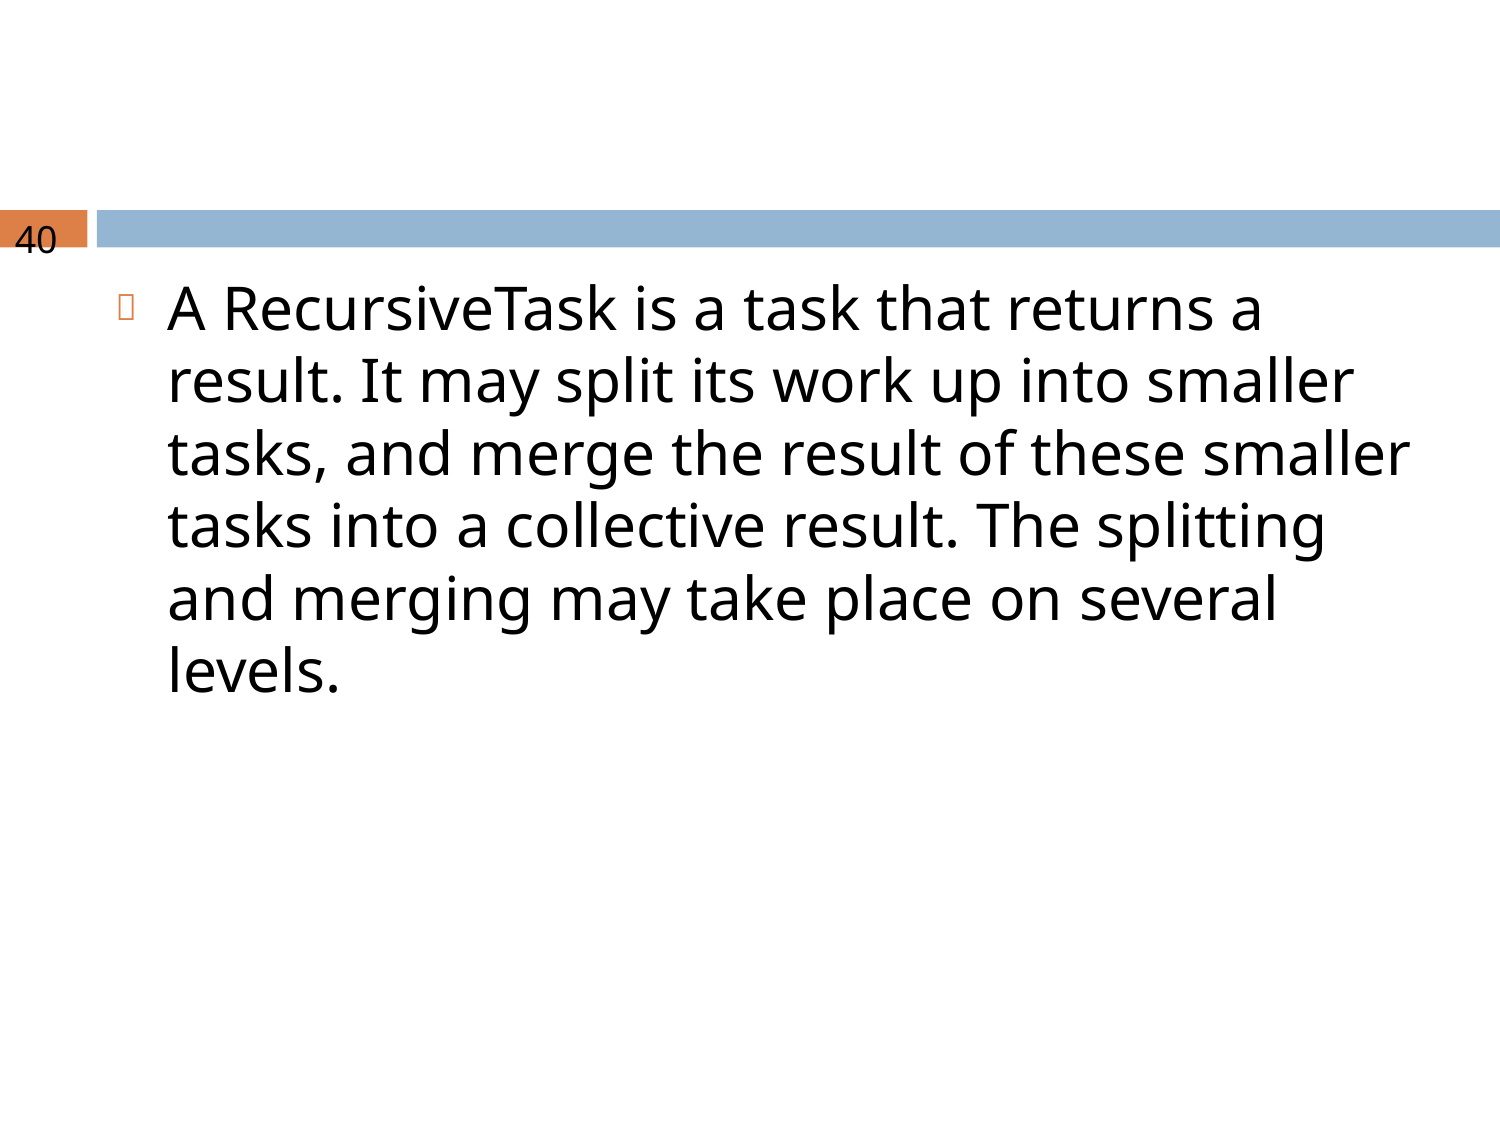

#
A RecursiveTask is a task that returns a result. It may split its work up into smaller tasks, and merge the result of these smaller tasks into a collective result. The splitting and merging may take place on several levels.